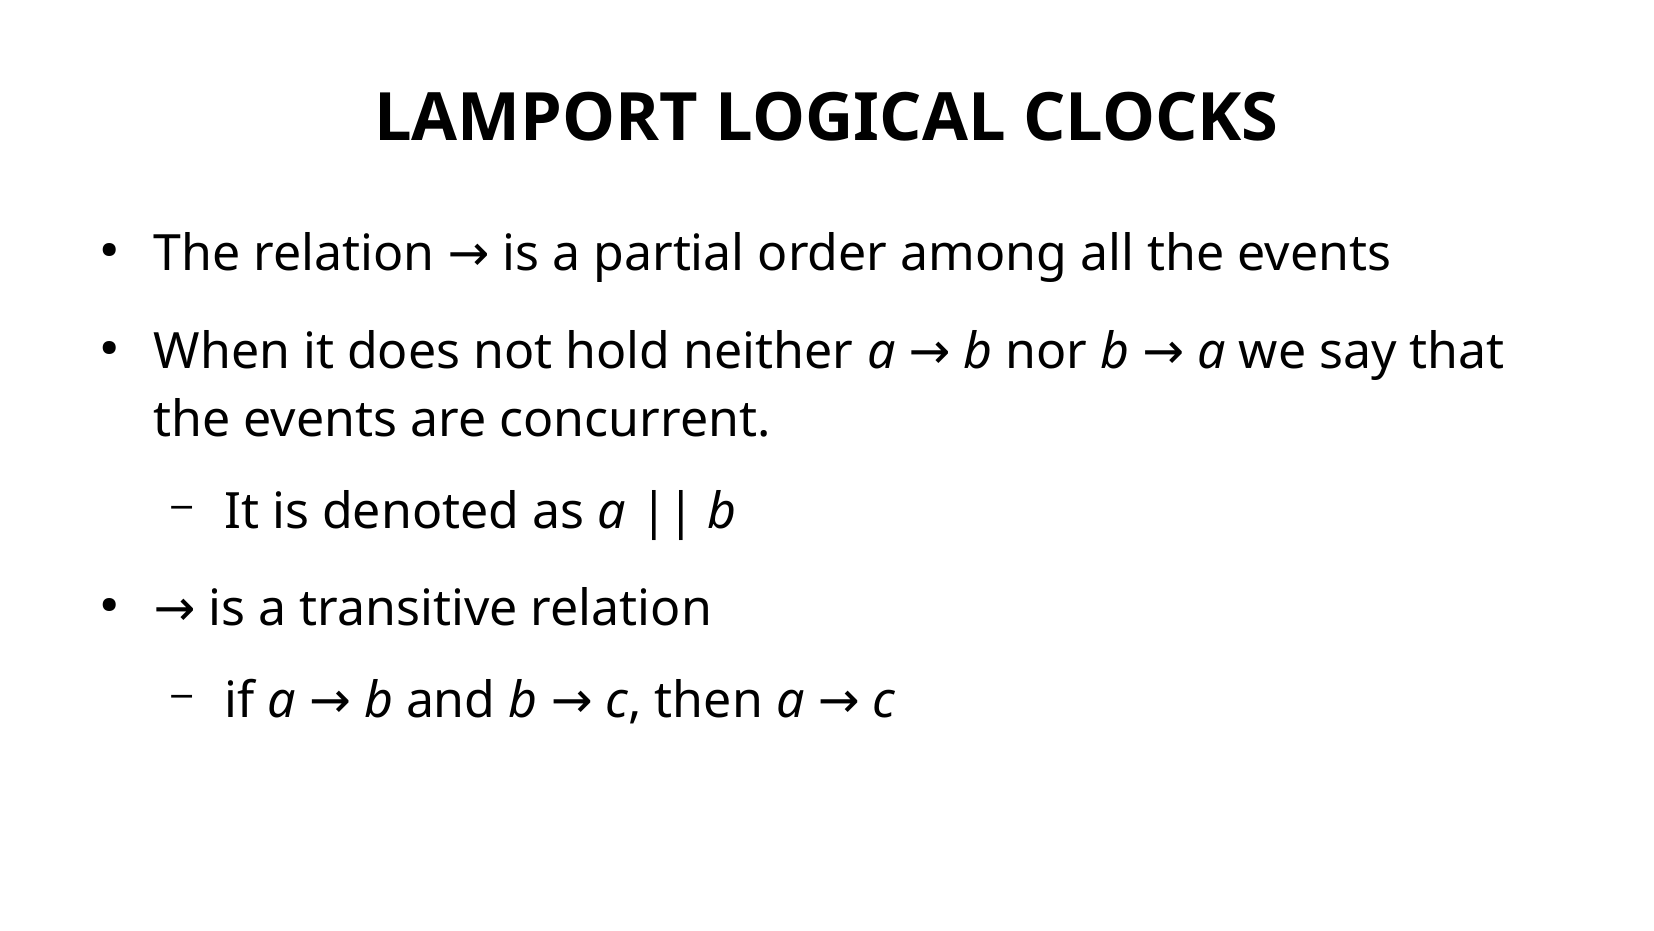

# LAMPORT LOGICAL CLOCKS
The relation → is a partial order among all the events
When it does not hold neither a → b nor b → a we say that the events are concurrent.
It is denoted as a || b
→ is a transitive relation
if a → b and b → c, then a → c